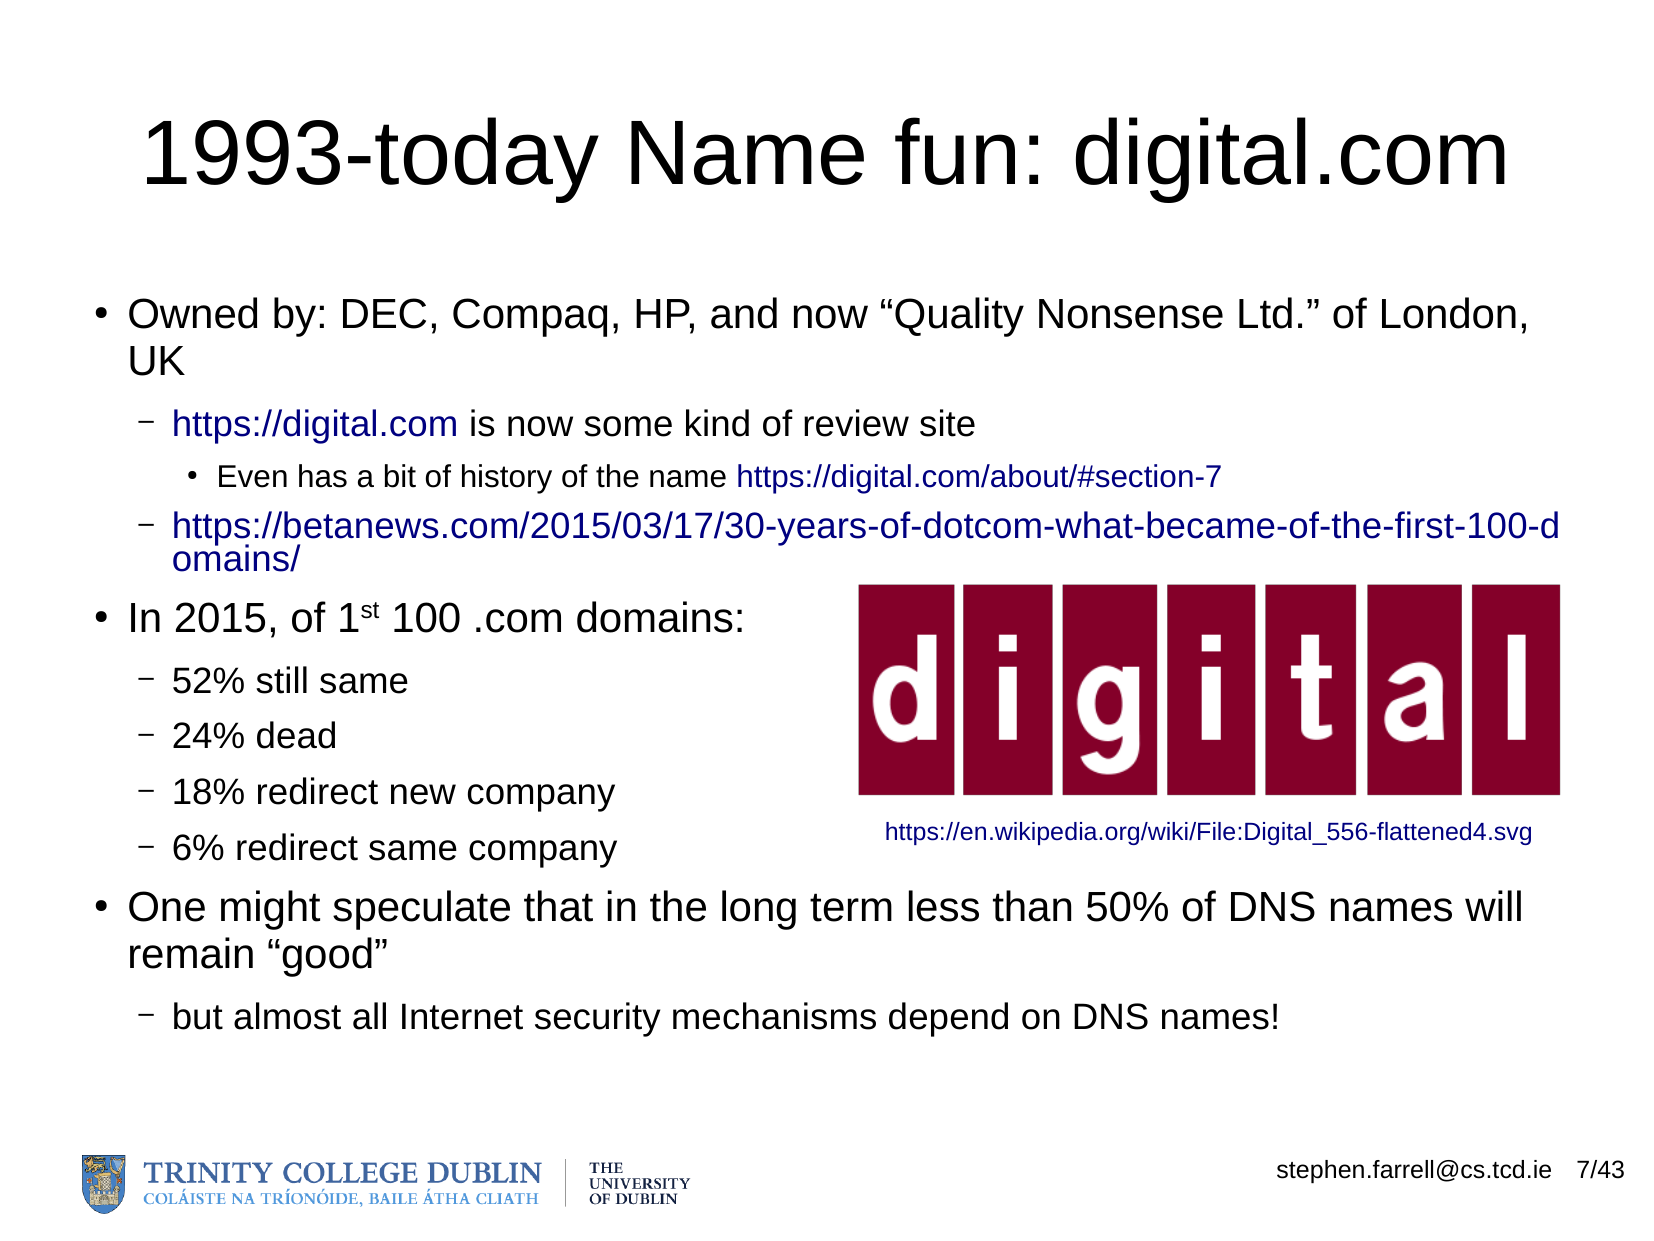

# 1993-today Name fun: digital.com
Owned by: DEC, Compaq, HP, and now “Quality Nonsense Ltd.” of London, UK
https://digital.com is now some kind of review site
Even has a bit of history of the name https://digital.com/about/#section-7
https://betanews.com/2015/03/17/30-years-of-dotcom-what-became-of-the-first-100-domains/
In 2015, of 1st 100 .com domains:
52% still same
24% dead
18% redirect new company
6% redirect same company
One might speculate that in the long term less than 50% of DNS names will remain “good”
but almost all Internet security mechanisms depend on DNS names!
https://en.wikipedia.org/wiki/File:Digital_556-flattened4.svg